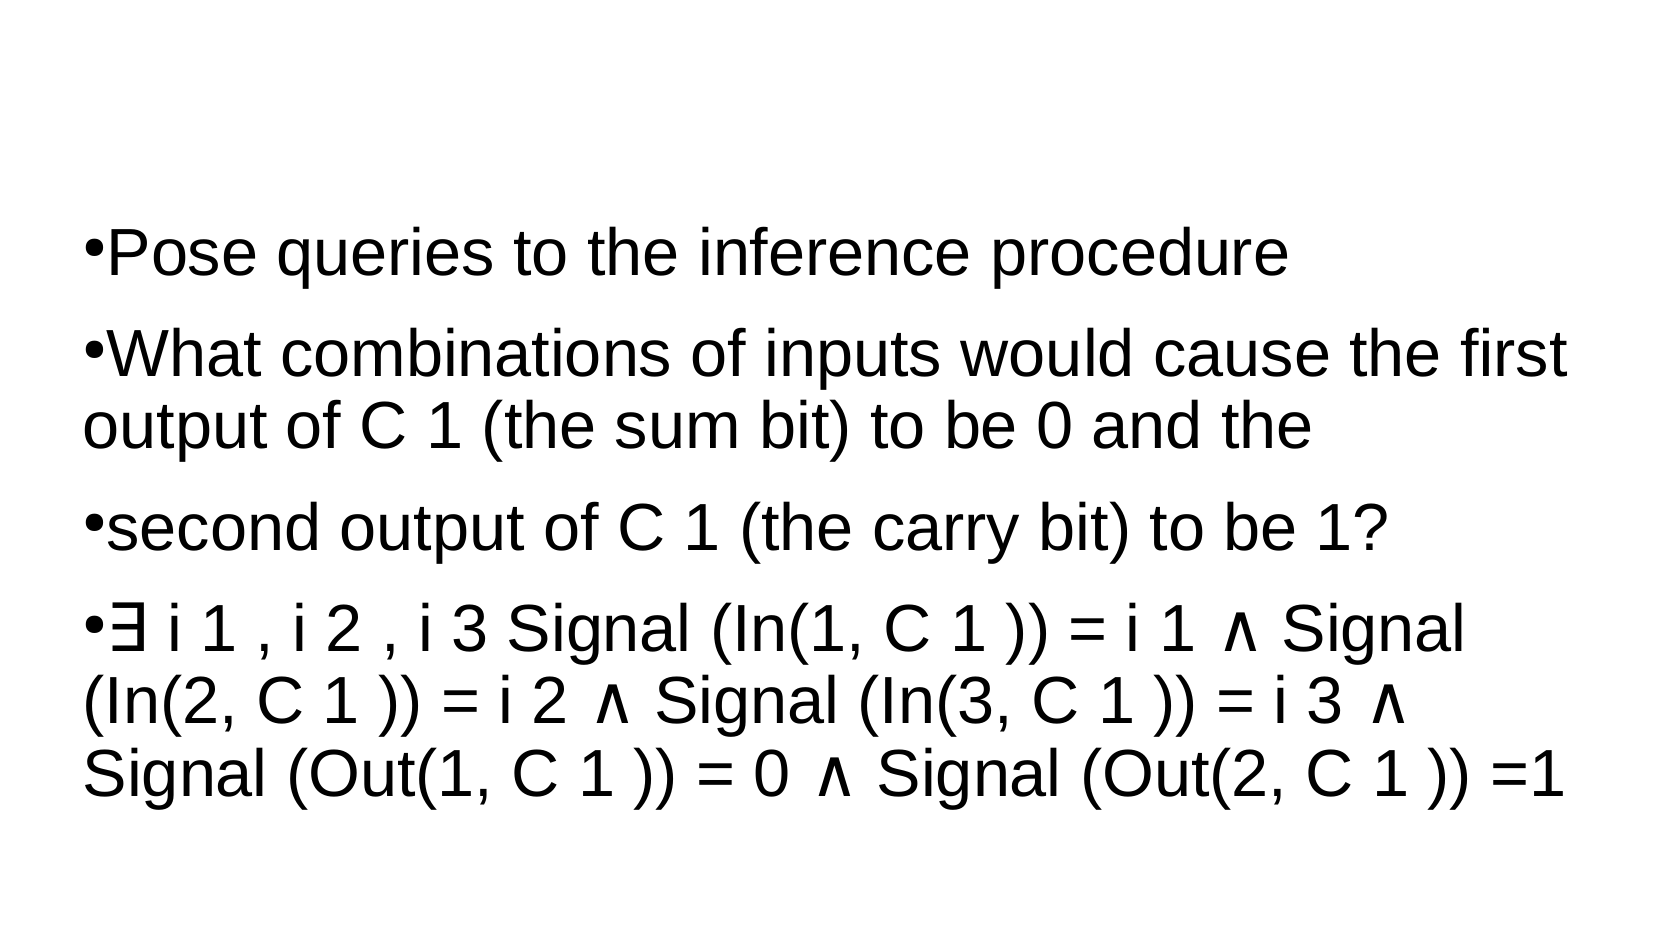

#
Pose queries to the inference procedure
What combinations of inputs would cause the ﬁrst output of C 1 (the sum bit) to be 0 and the
second output of C 1 (the carry bit) to be 1?
∃ i 1 , i 2 , i 3 Signal (In(1, C 1 )) = i 1 ∧ Signal (In(2, C 1 )) = i 2 ∧ Signal (In(3, C 1 )) = i 3 ∧ Signal (Out(1, C 1 )) = 0 ∧ Signal (Out(2, C 1 )) =1